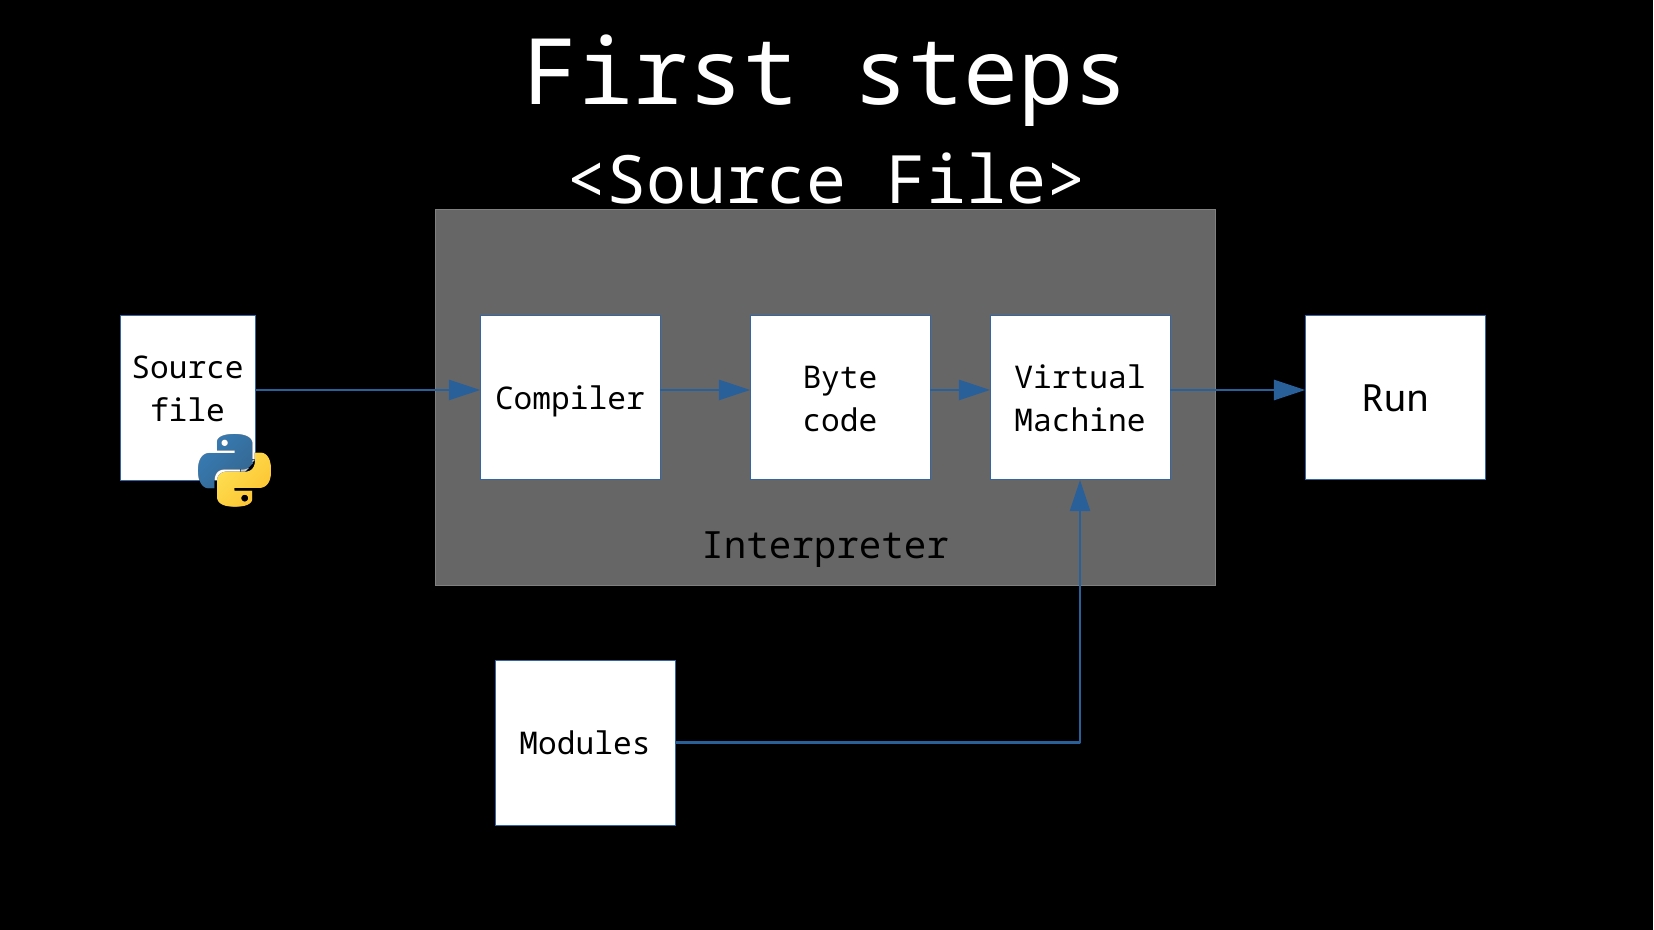

# First steps <Source File>
Interpreter
Source
file
Compiler
Byte
code
Virtual
Machine
Run
Modules